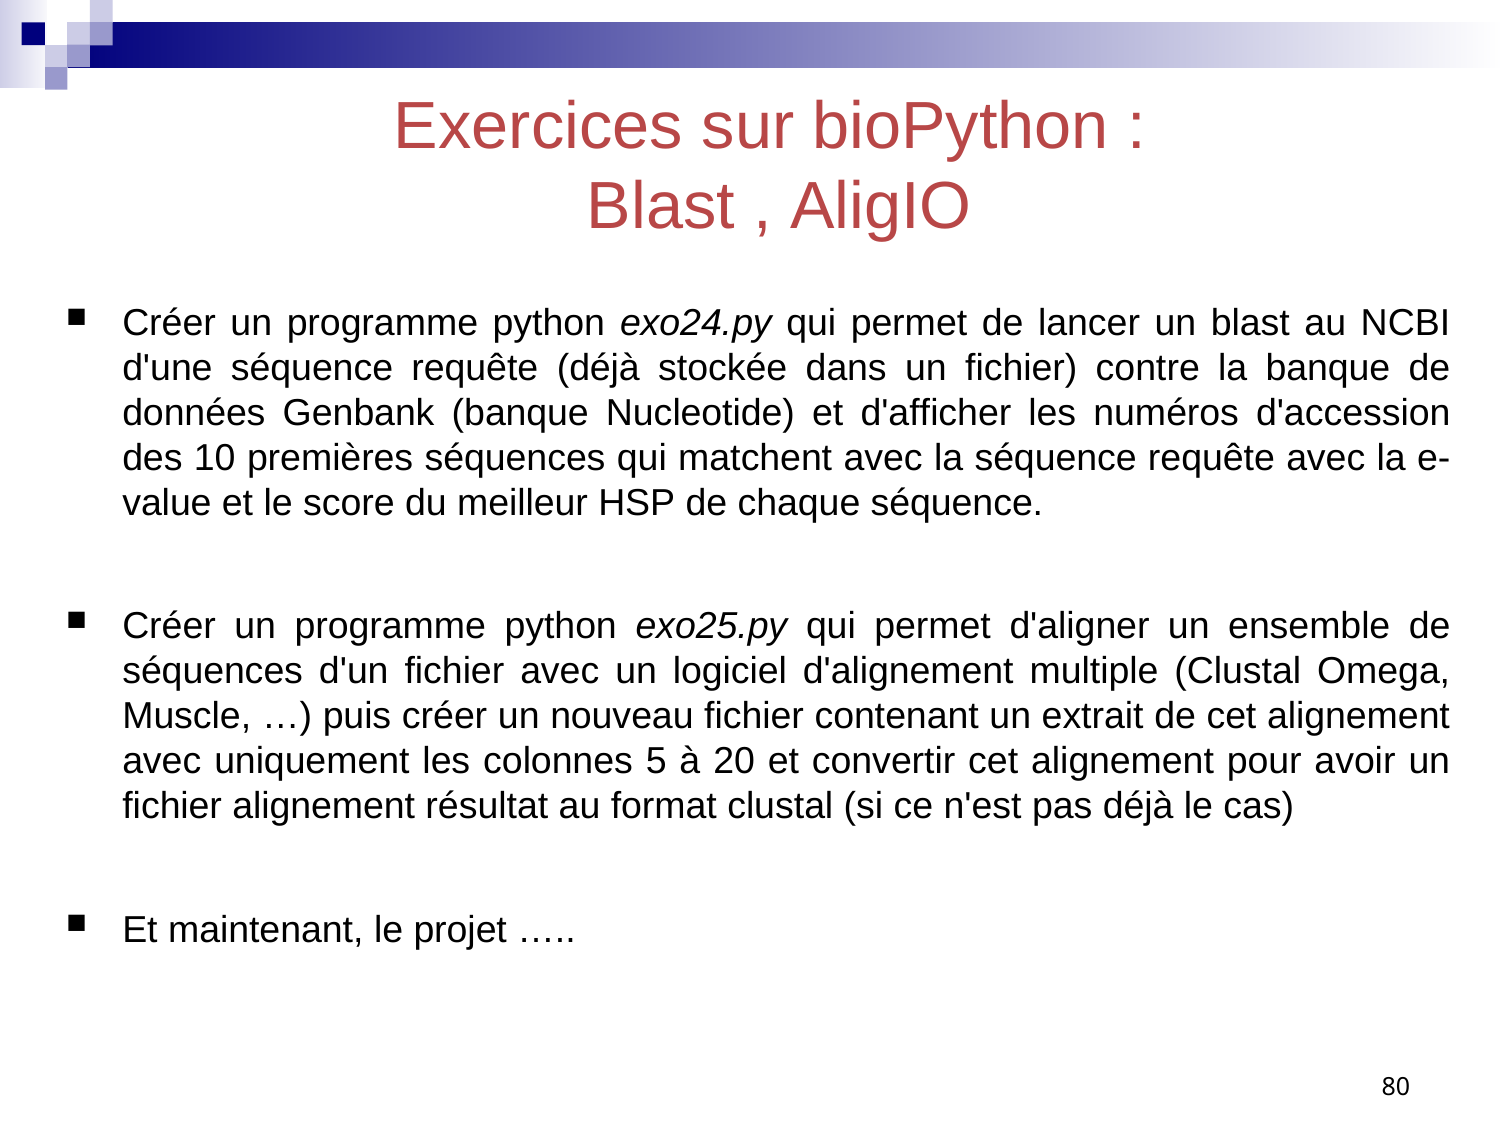

# Exercices sur bioPython : Blast , AligIO
Créer un programme python exo24.py qui permet de lancer un blast au NCBI d'une séquence requête (déjà stockée dans un fichier) contre la banque de données Genbank (banque Nucleotide) et d'afficher les numéros d'accession des 10 premières séquences qui matchent avec la séquence requête avec la e-value et le score du meilleur HSP de chaque séquence.
Créer un programme python exo25.py qui permet d'aligner un ensemble de séquences d'un fichier avec un logiciel d'alignement multiple (Clustal Omega, Muscle, …) puis créer un nouveau fichier contenant un extrait de cet alignement avec uniquement les colonnes 5 à 20 et convertir cet alignement pour avoir un fichier alignement résultat au format clustal (si ce n'est pas déjà le cas)
Et maintenant, le projet …..
80